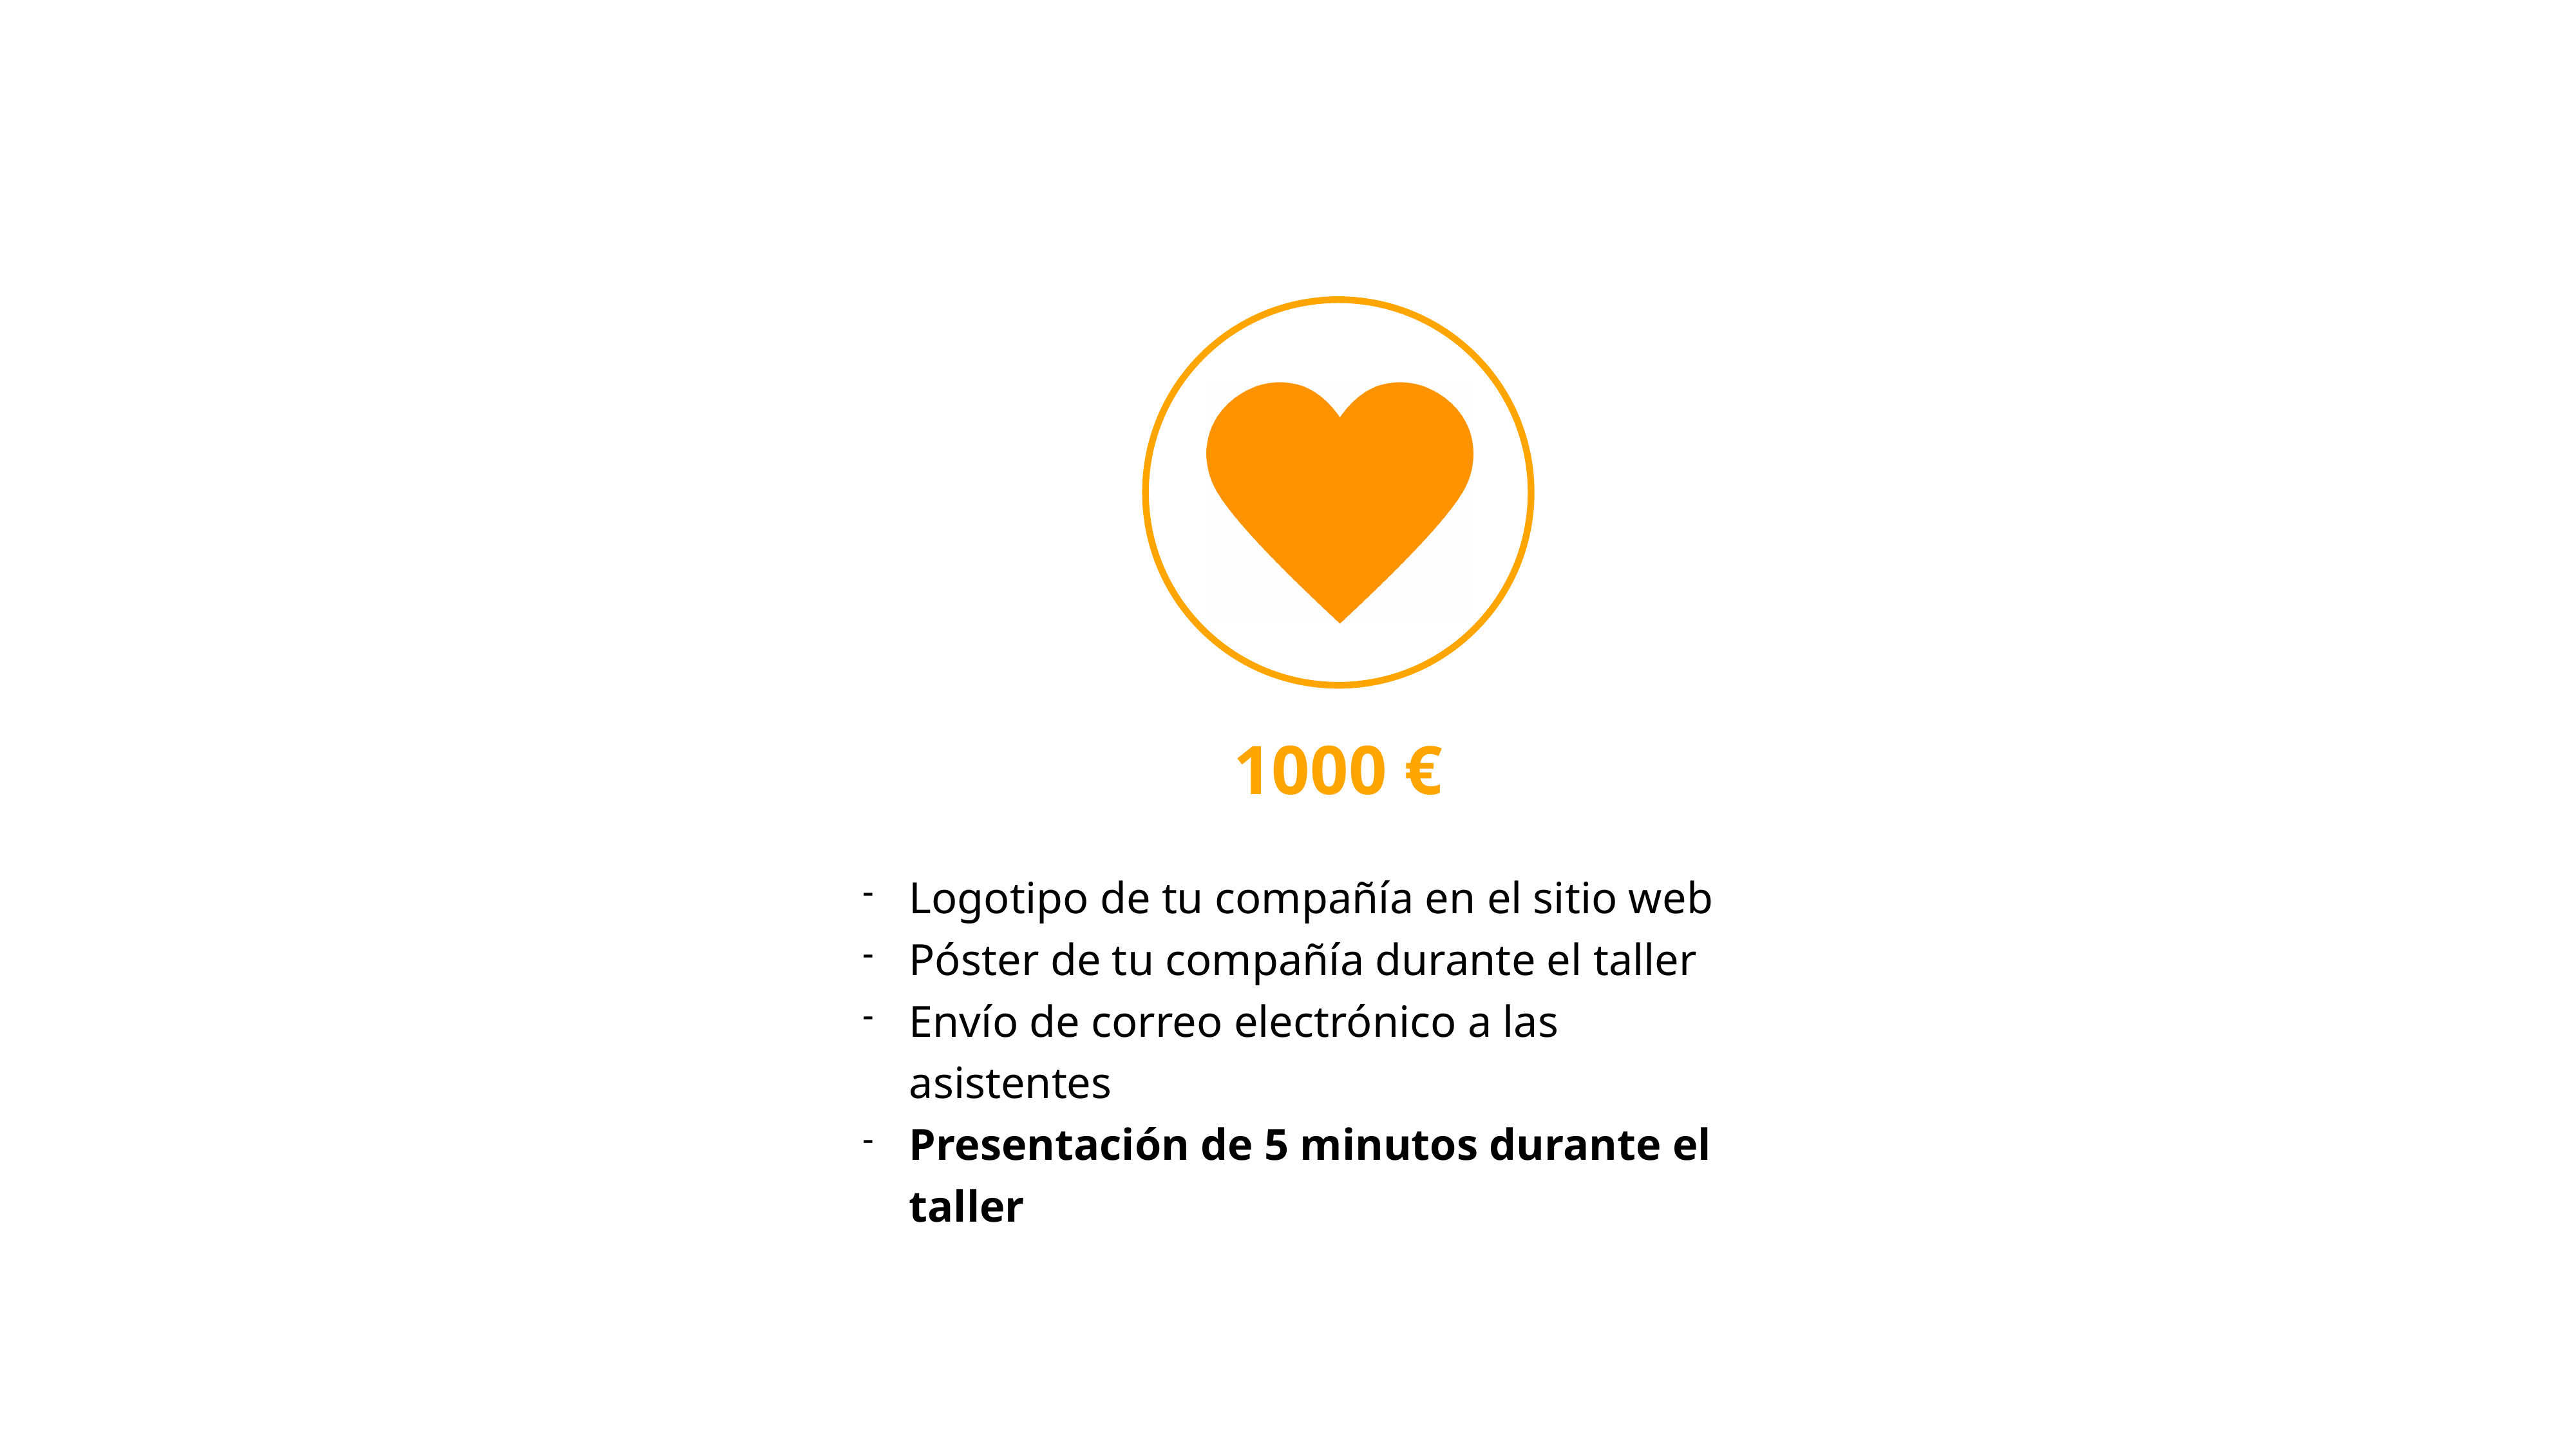

1000 €
Logotipo de tu compañía en el sitio web
Póster de tu compañía durante el taller
Envío de correo electrónico a las asistentes
Presentación de 5 minutos durante el taller